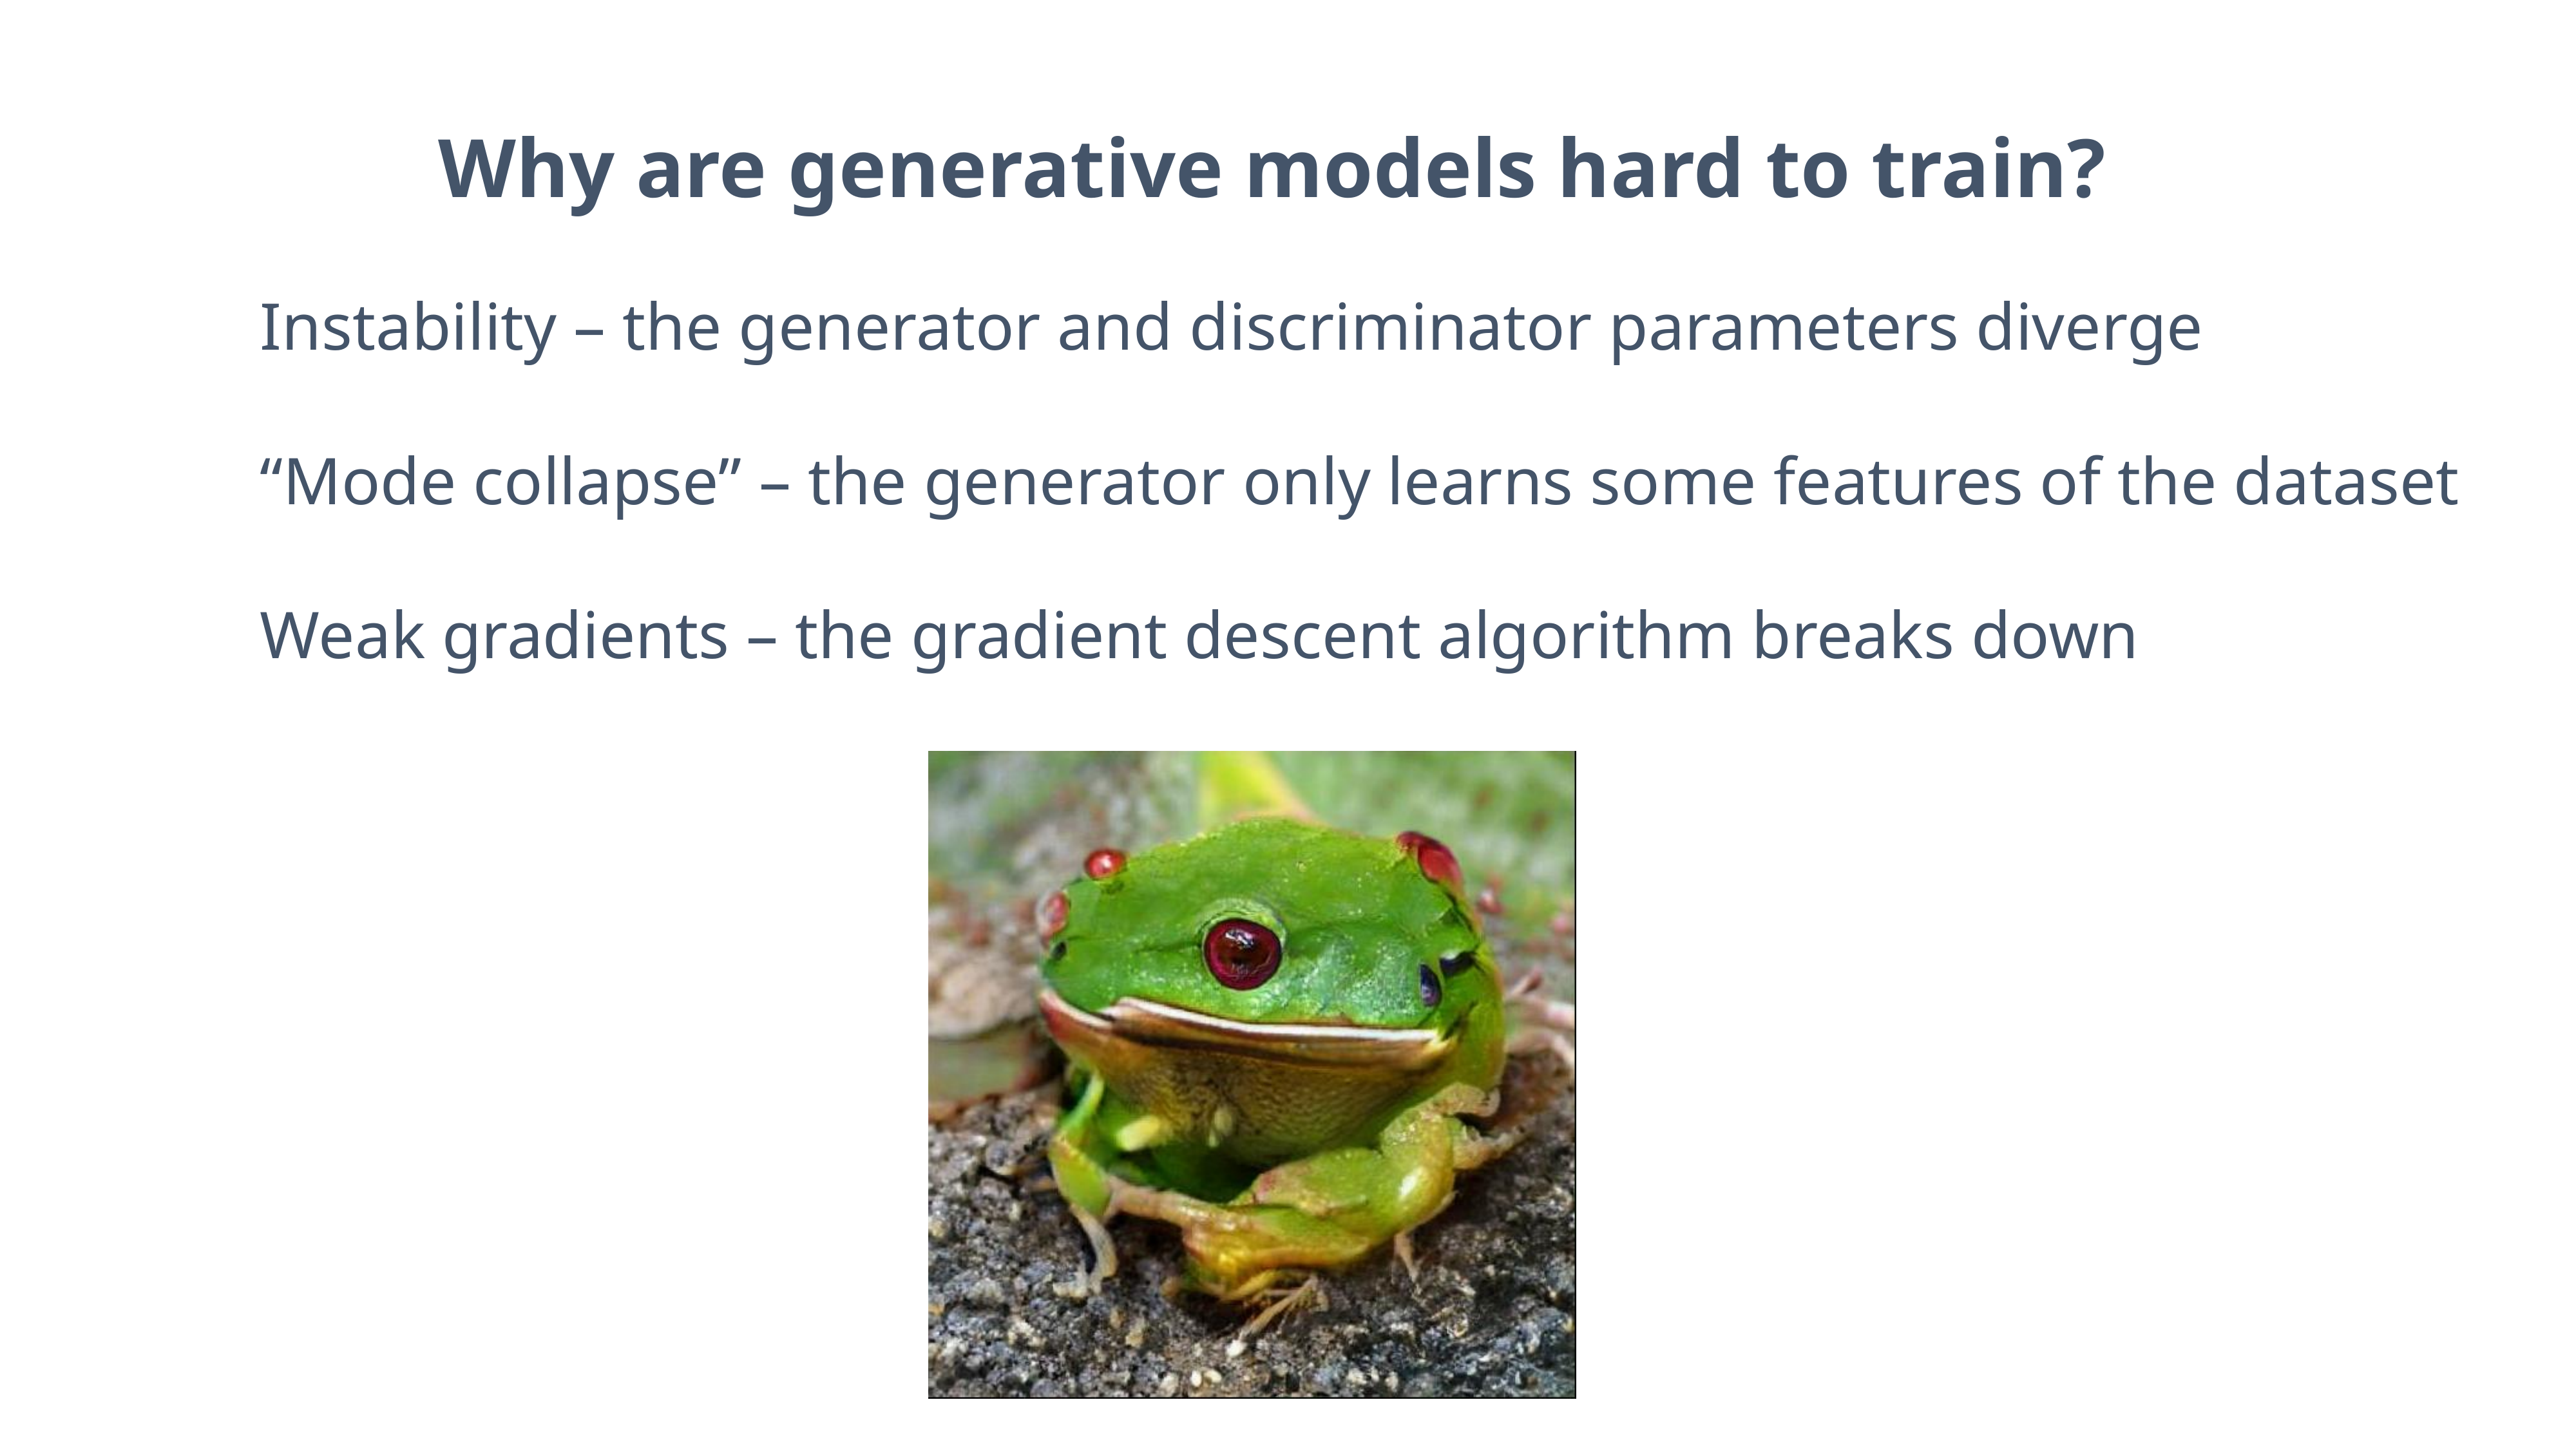

Why are generative models hard to train?
Instability – the generator and discriminator parameters diverge
“Mode collapse” – the generator only learns some features of the dataset
Weak gradients – the gradient descent algorithm breaks down